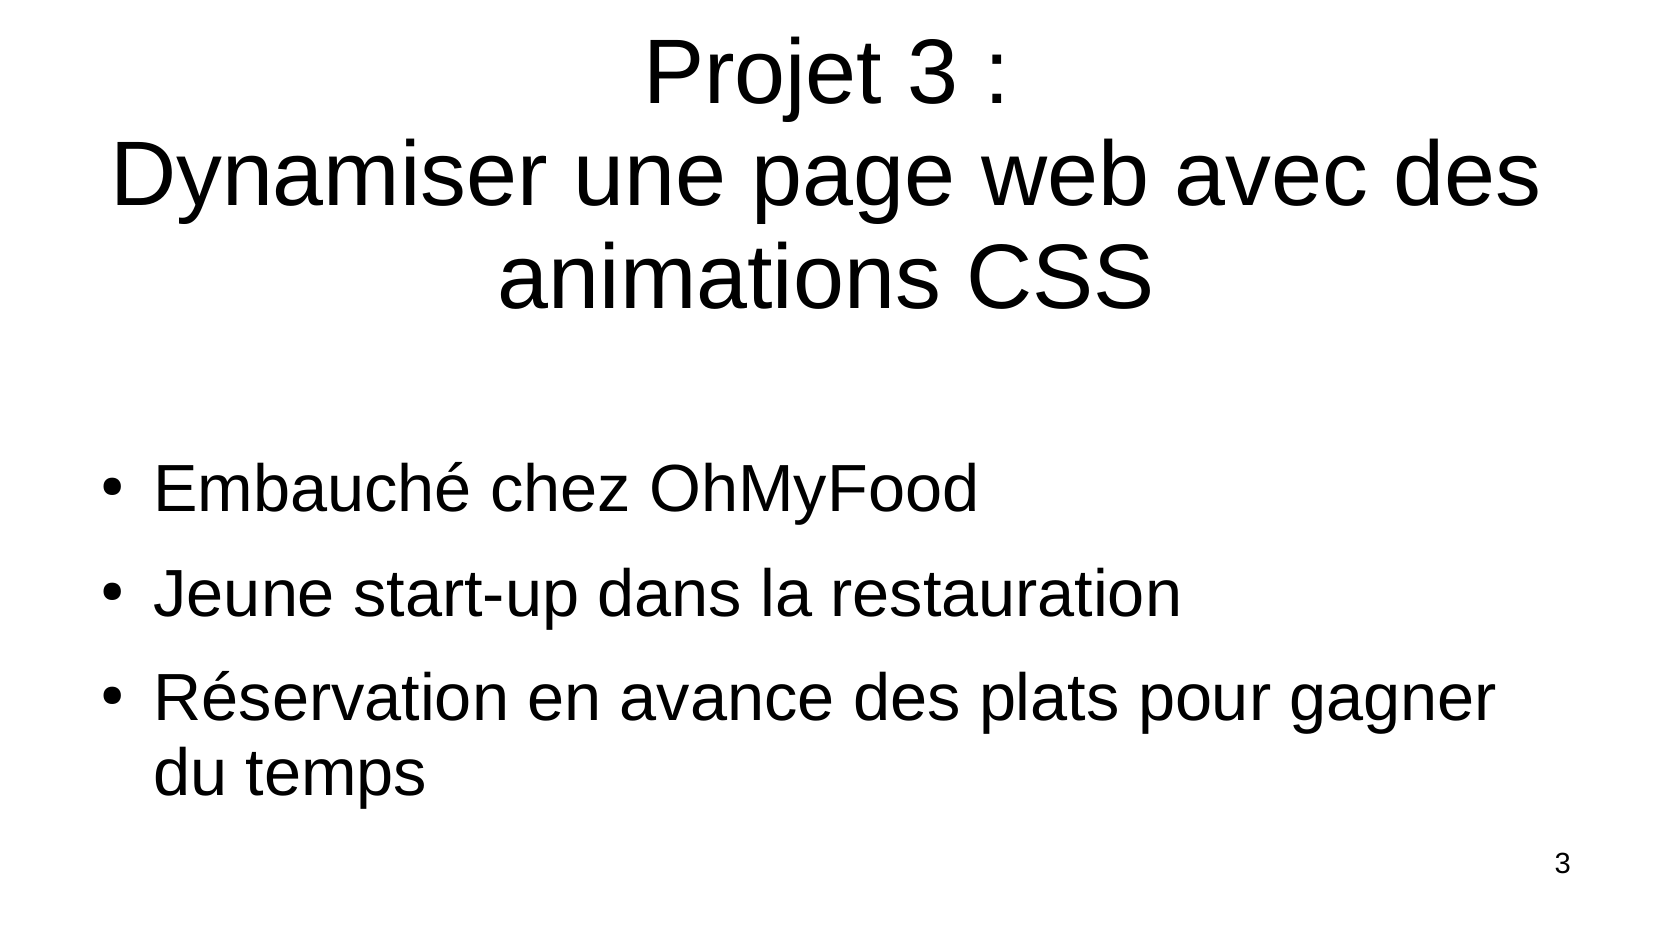

# Projet 3 : Dynamiser une page web avec des animations CSS
Embauché chez OhMyFood
Jeune start-up dans la restauration
Réservation en avance des plats pour gagner du temps
3